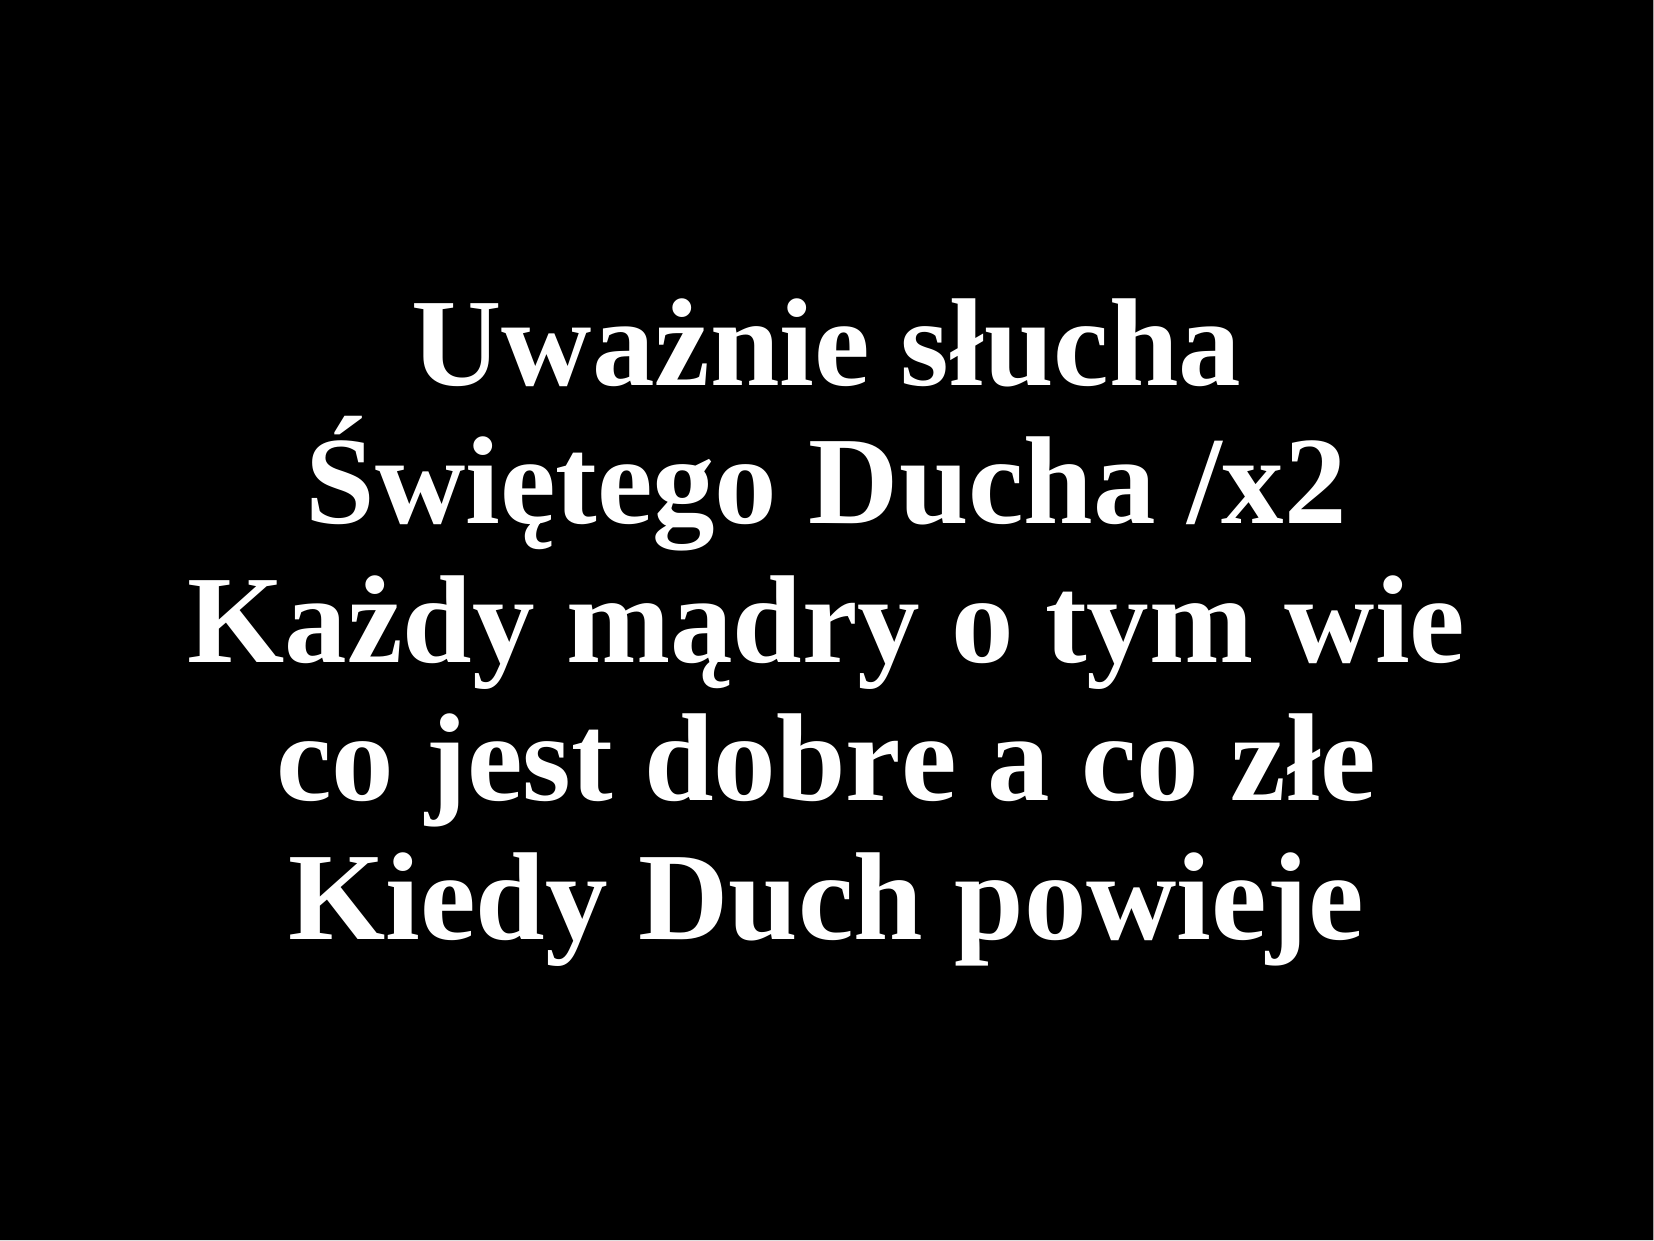

# Uważnie słucha Świętego Ducha /x2 Każdy mądry o tym wie co jest dobre a co złe Kiedy Duch powieje